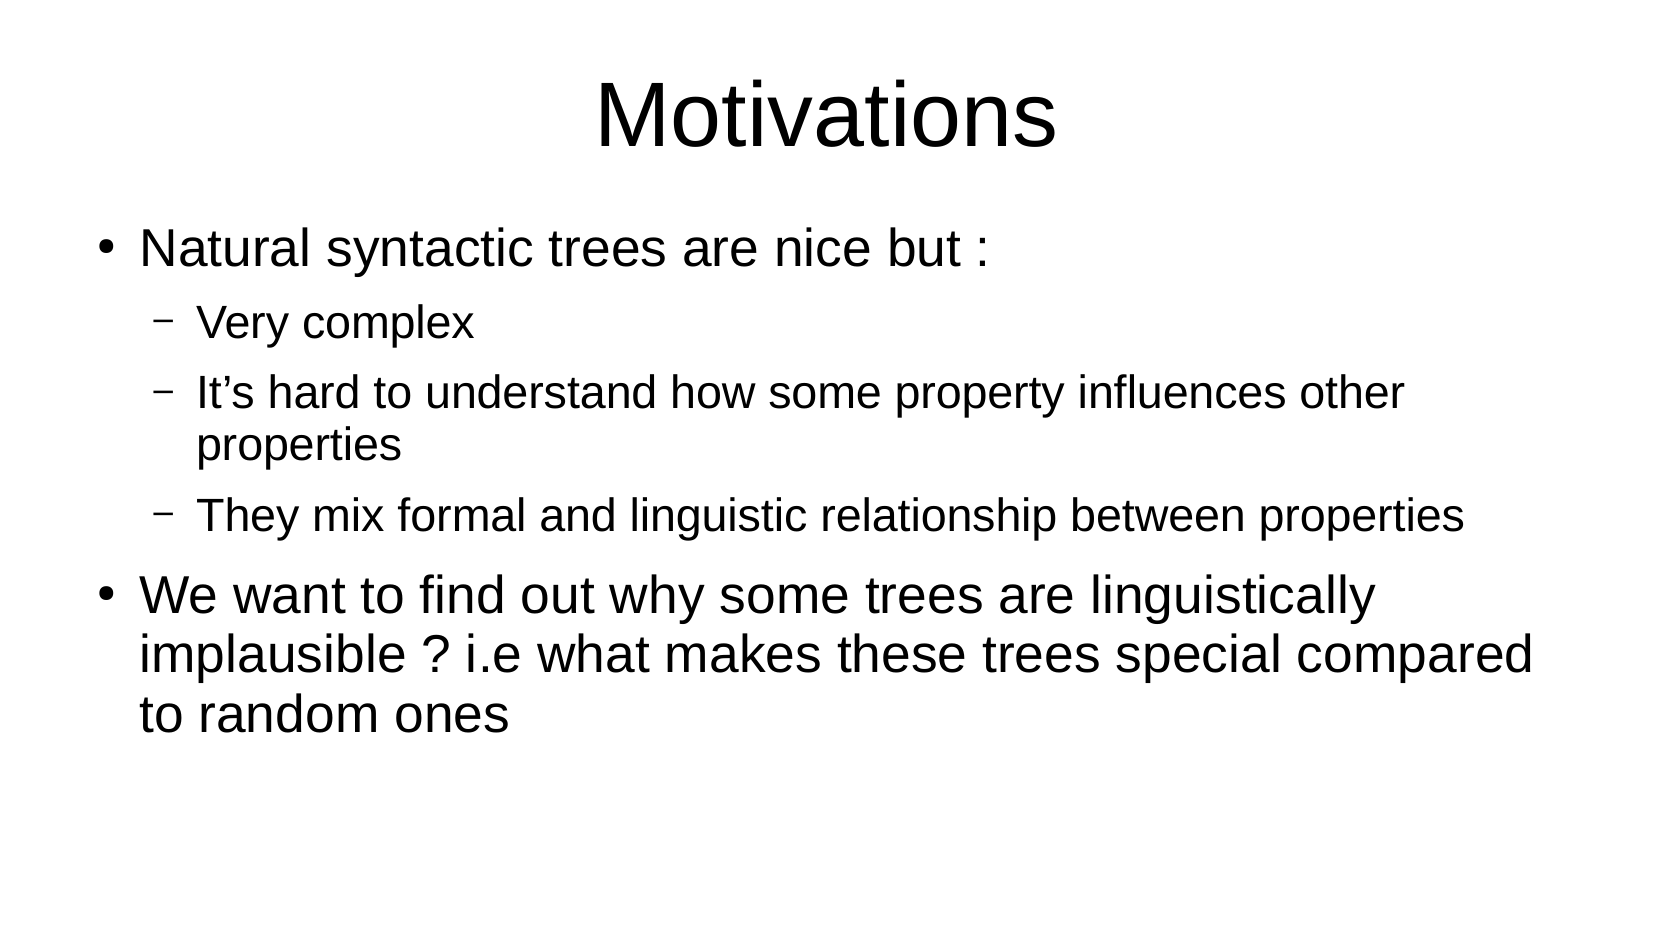

# Motivations
Natural syntactic trees are nice but :
Very complex
It’s hard to understand how some property influences other properties
They mix formal and linguistic relationship between properties
We want to find out why some trees are linguistically implausible ? i.e what makes these trees special compared to random ones